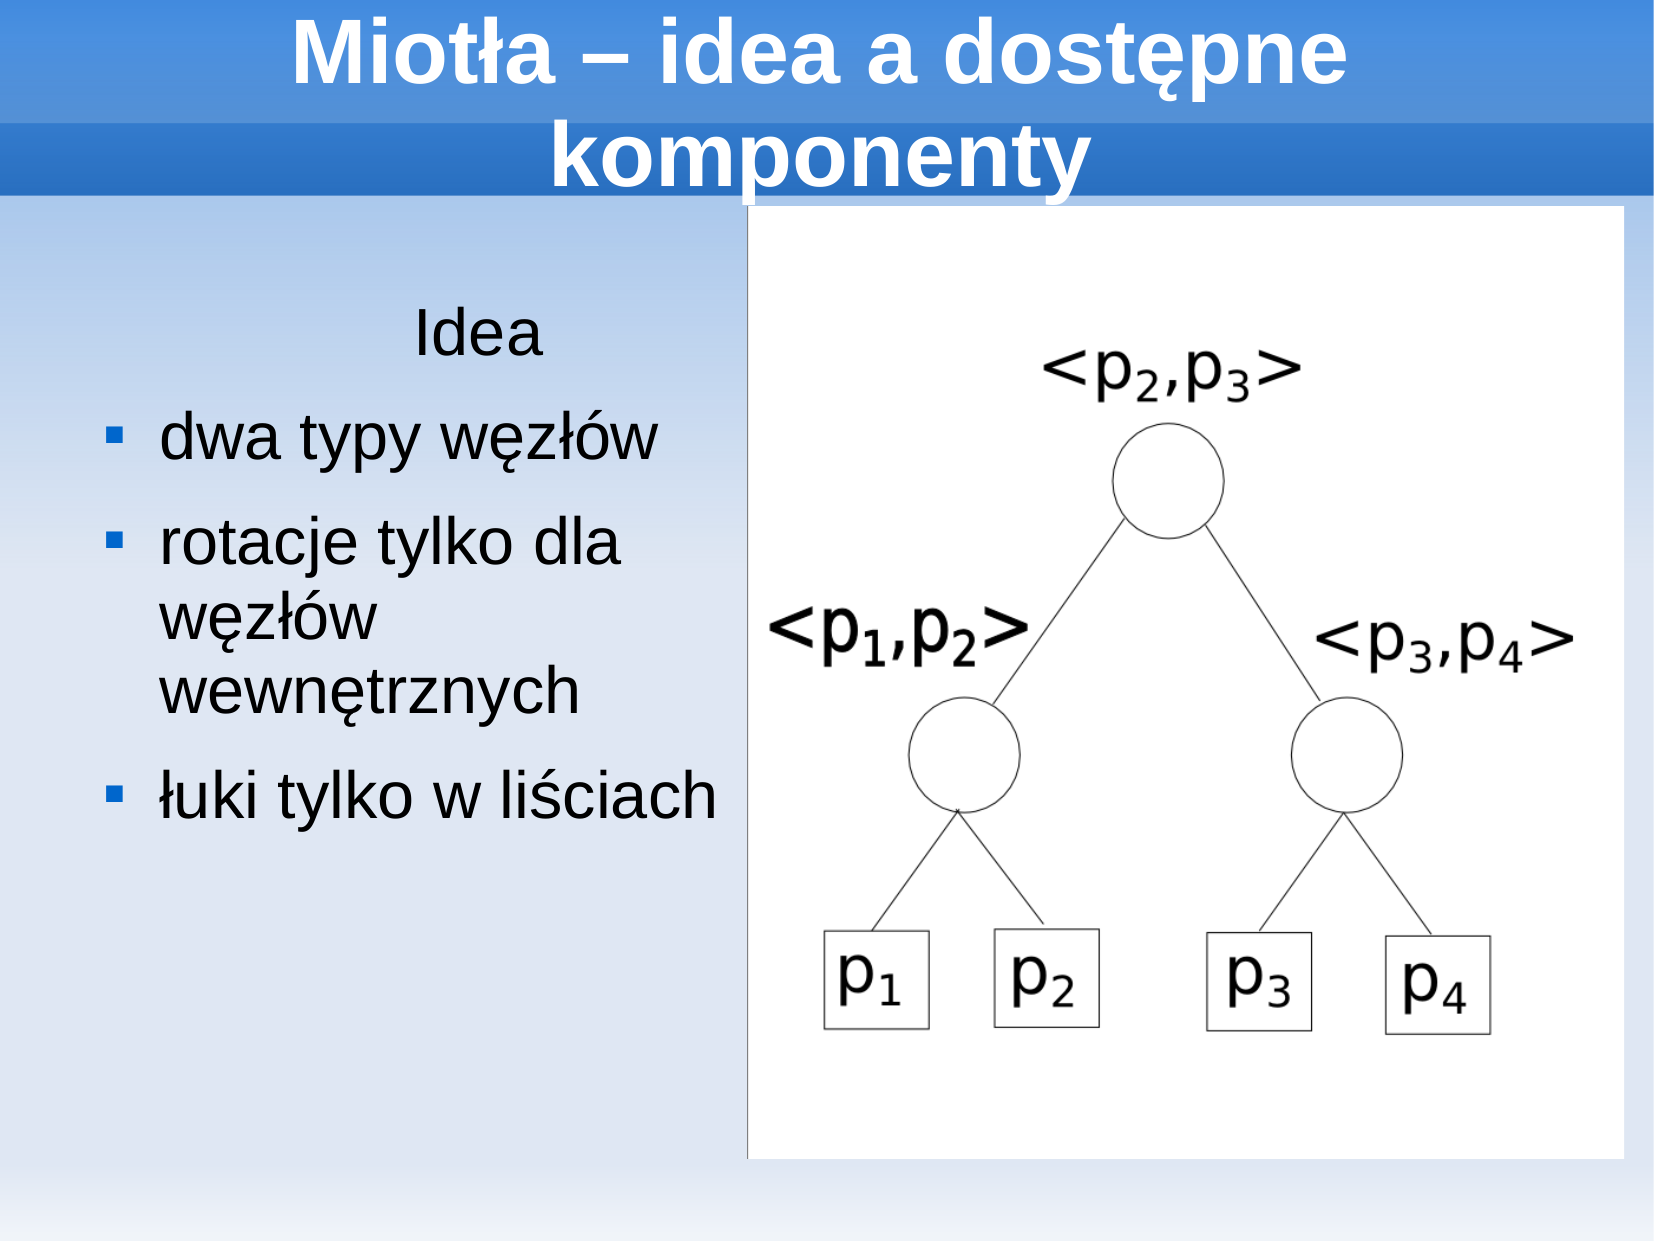

# Miotła – idea a dostępne komponenty
Idea
dwa typy węzłów
rotacje tylko dla węzłów wewnętrznych
łuki tylko w liściach
Rzeczywistość
jeden typ węzła
dowolne rotacje
łuk nawet w korzeniu
porównywanie łuków - za mało danych!